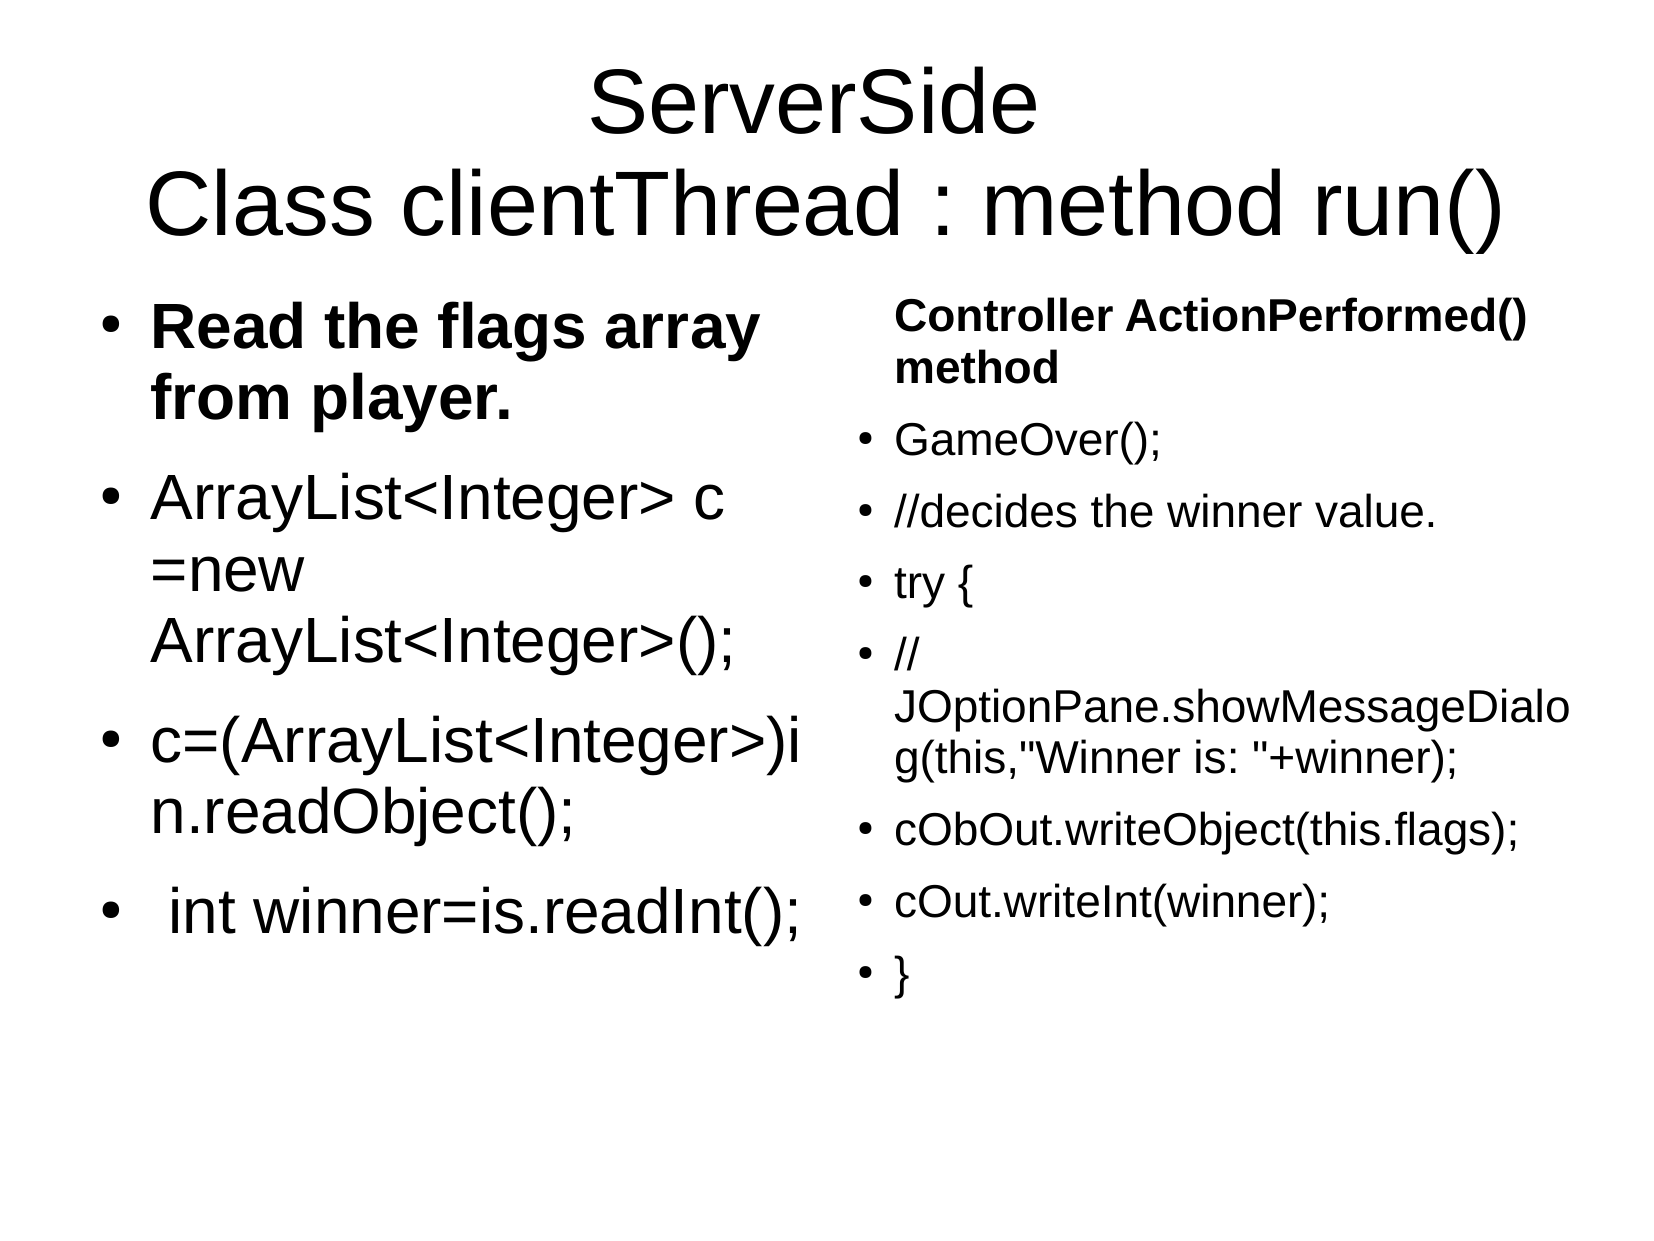

# ServerSide Class clientThread : method run()
Read the flags array from player.
ArrayList<Integer> c =new ArrayList<Integer>();
c=(ArrayList<Integer>)in.readObject();
 int winner=is.readInt();
Controller ActionPerformed() method
GameOver();
//decides the winner value.
try {
//JOptionPane.showMessageDialog(this,"Winner is: "+winner);
cObOut.writeObject(this.flags);
cOut.writeInt(winner);
}